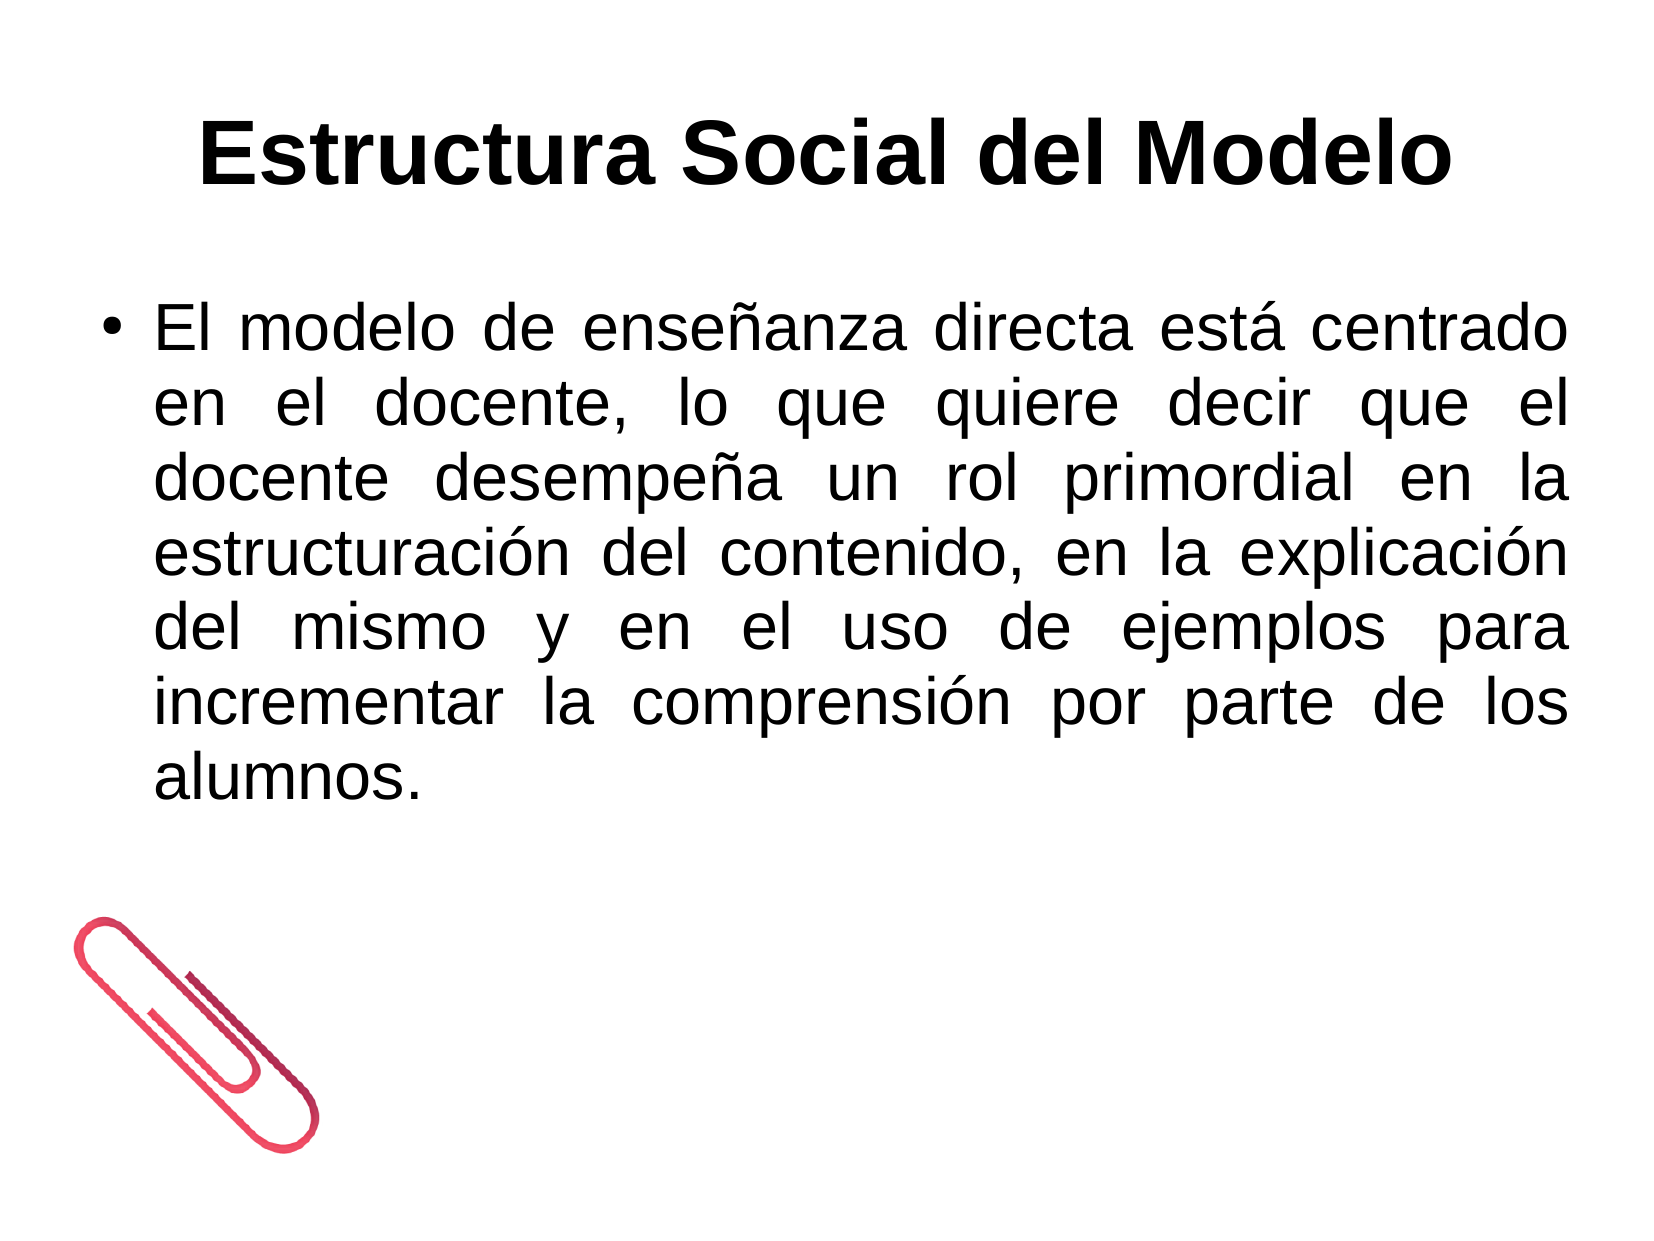

# Estructura Social del Modelo
El modelo de enseñanza directa está centrado en el docente, lo que quiere decir que el docente desempeña un rol primordial en la estructuración del contenido, en la explicación del mismo y en el uso de ejemplos para incrementar la comprensión por parte de los alumnos.